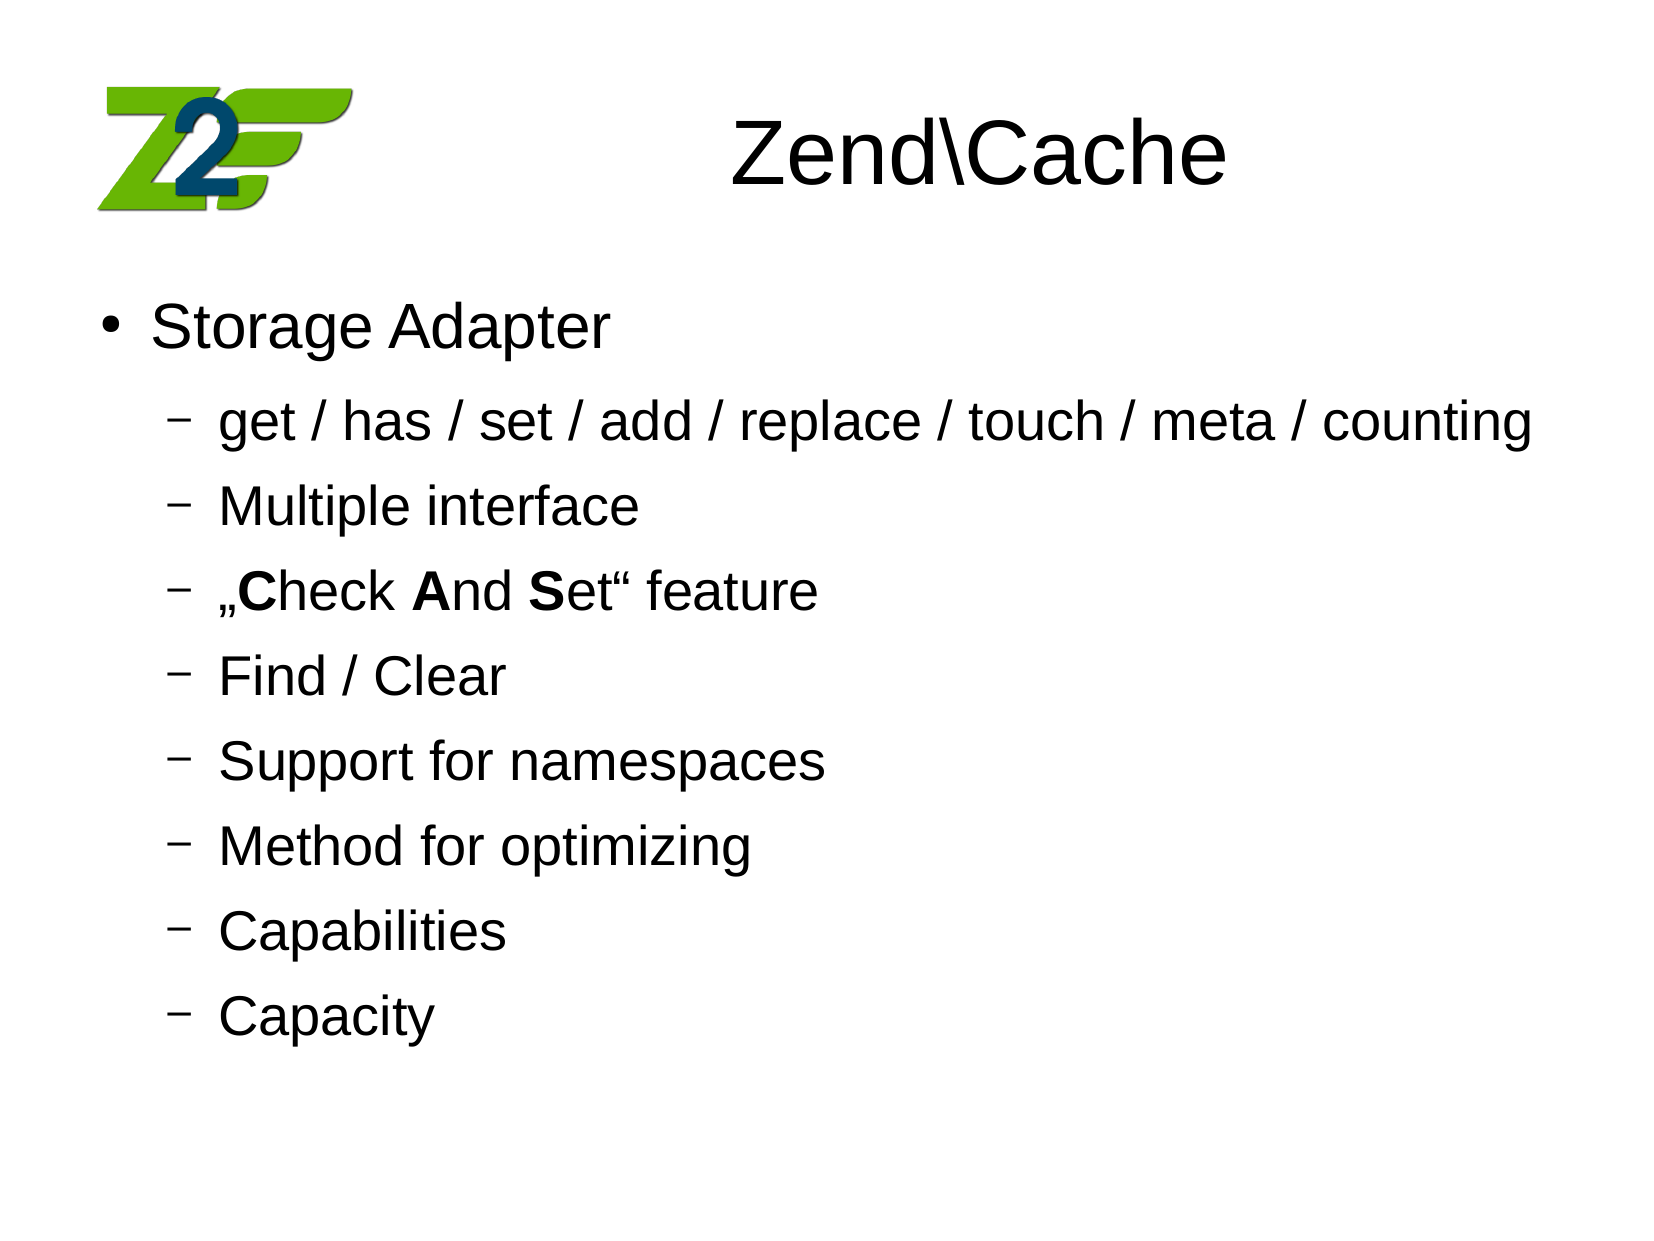

Zend\Cache
# Storage Adapter
get / has / set / add / replace / touch / meta / counting
Multiple interface
„Check And Set“ feature
Find / Clear
Support for namespaces
Method for optimizing
Capabilities
Capacity